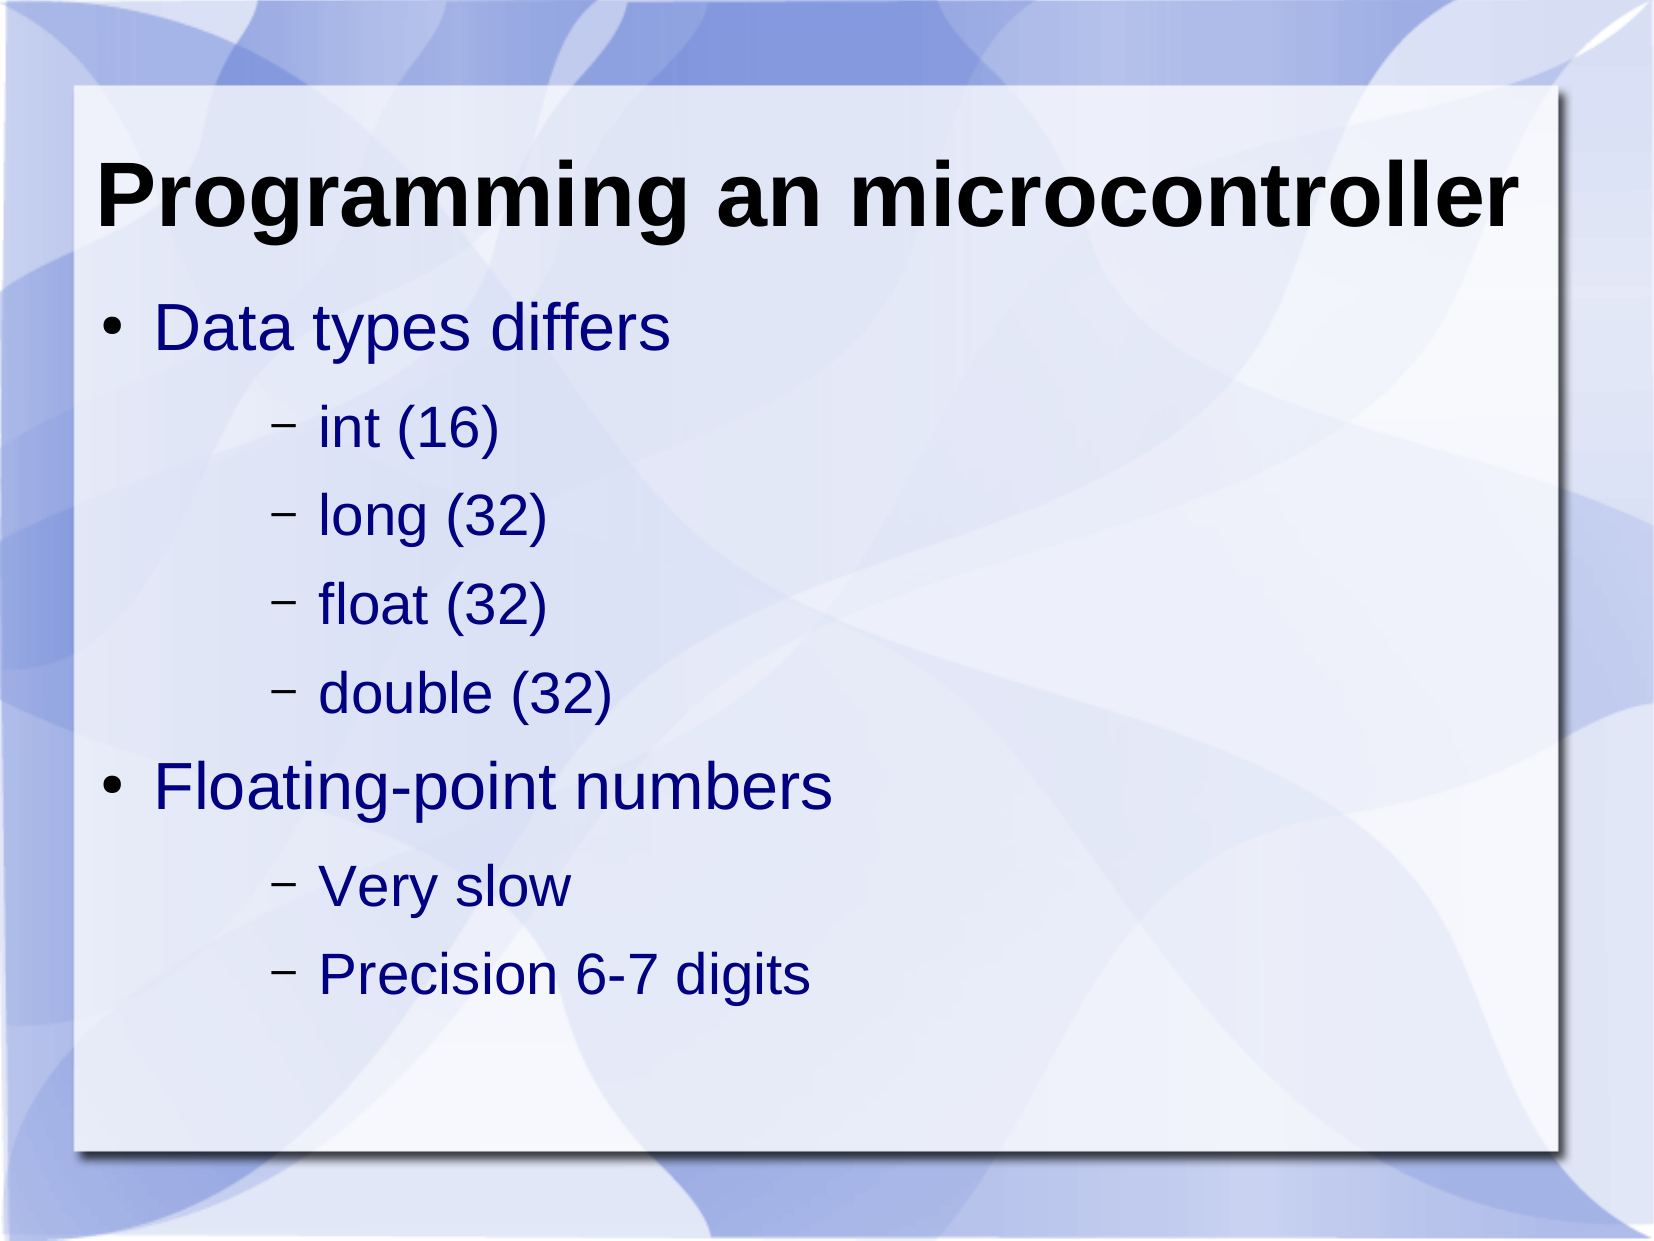

# Programming an microcontroller
Data types differs
int (16)
long (32)
float (32)
double (32)
Floating-point numbers
Very slow
Precision 6-7 digits